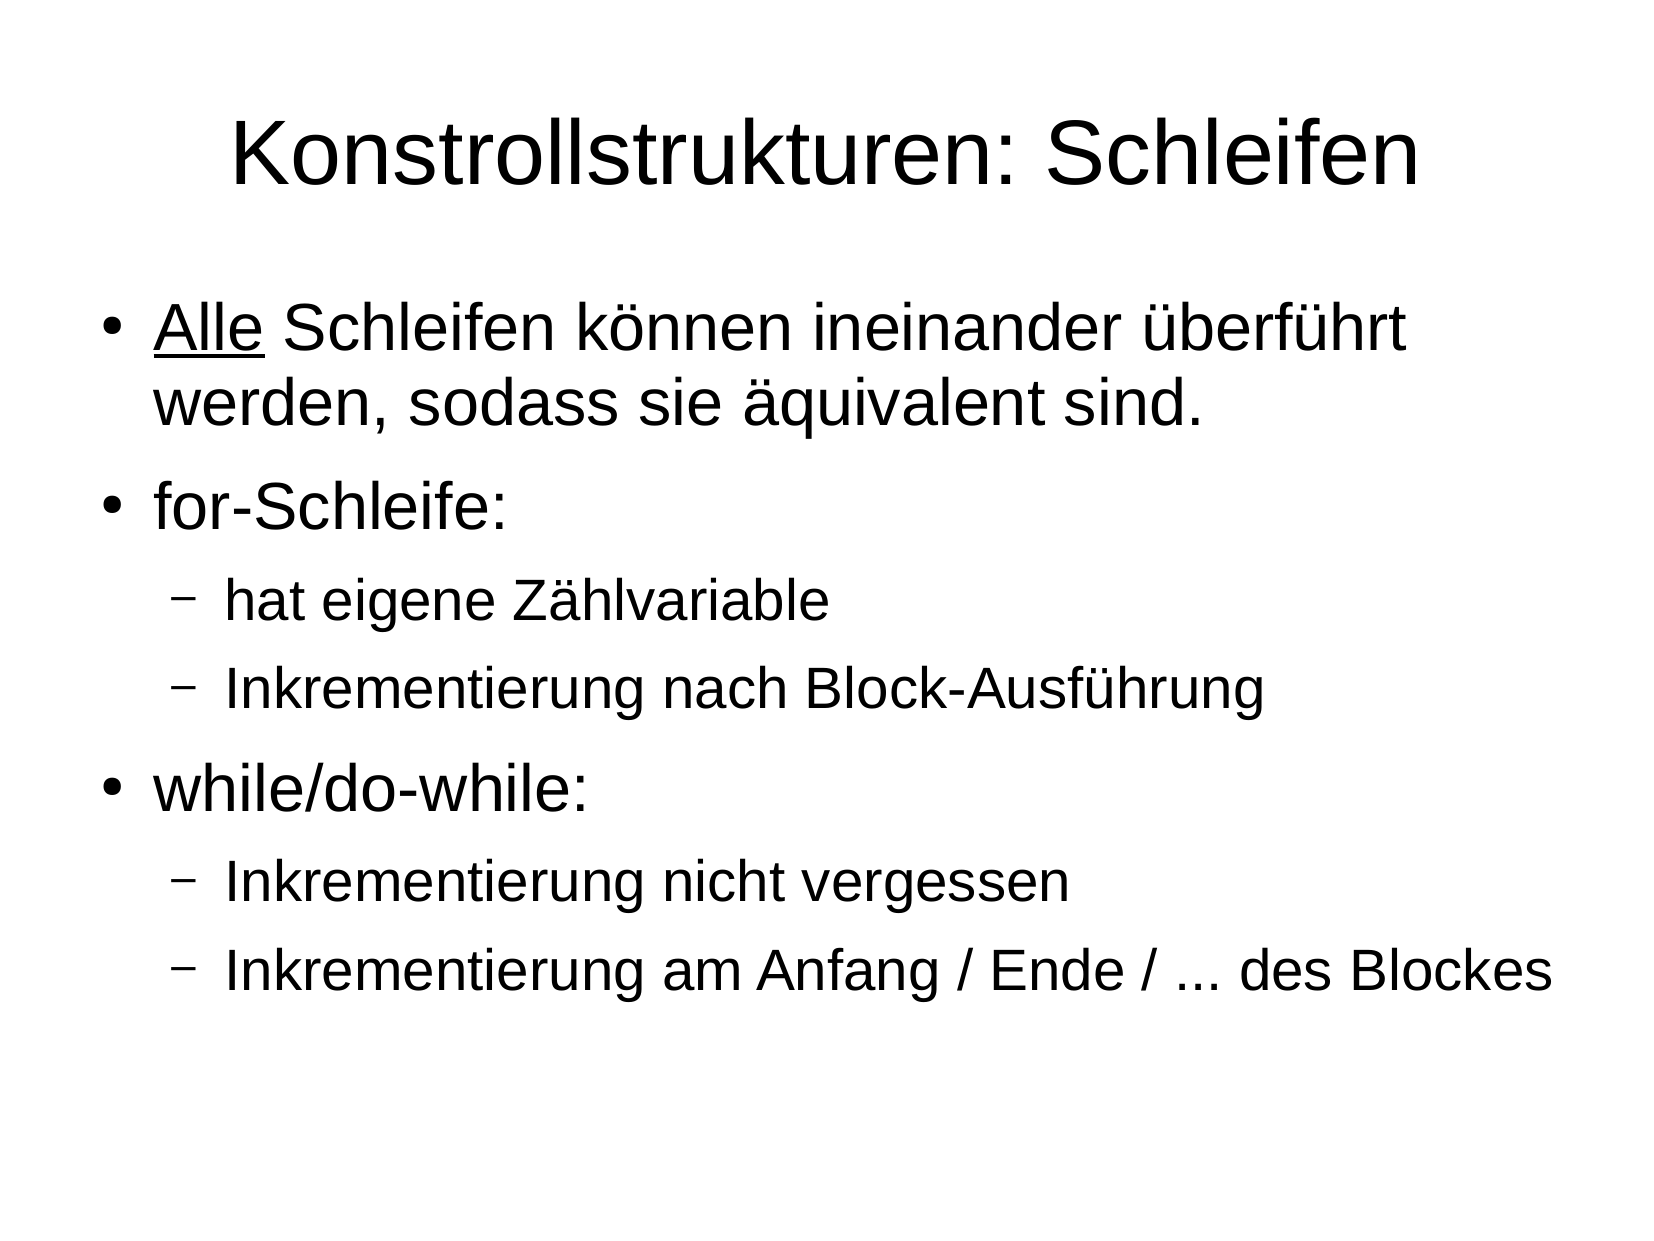

# Konstrollstrukturen: Schleifen
Alle Schleifen können ineinander überführt werden, sodass sie äquivalent sind.
for-Schleife:
hat eigene Zählvariable
Inkrementierung nach Block-Ausführung
while/do-while:
Inkrementierung nicht vergessen
Inkrementierung am Anfang / Ende / ... des Blockes